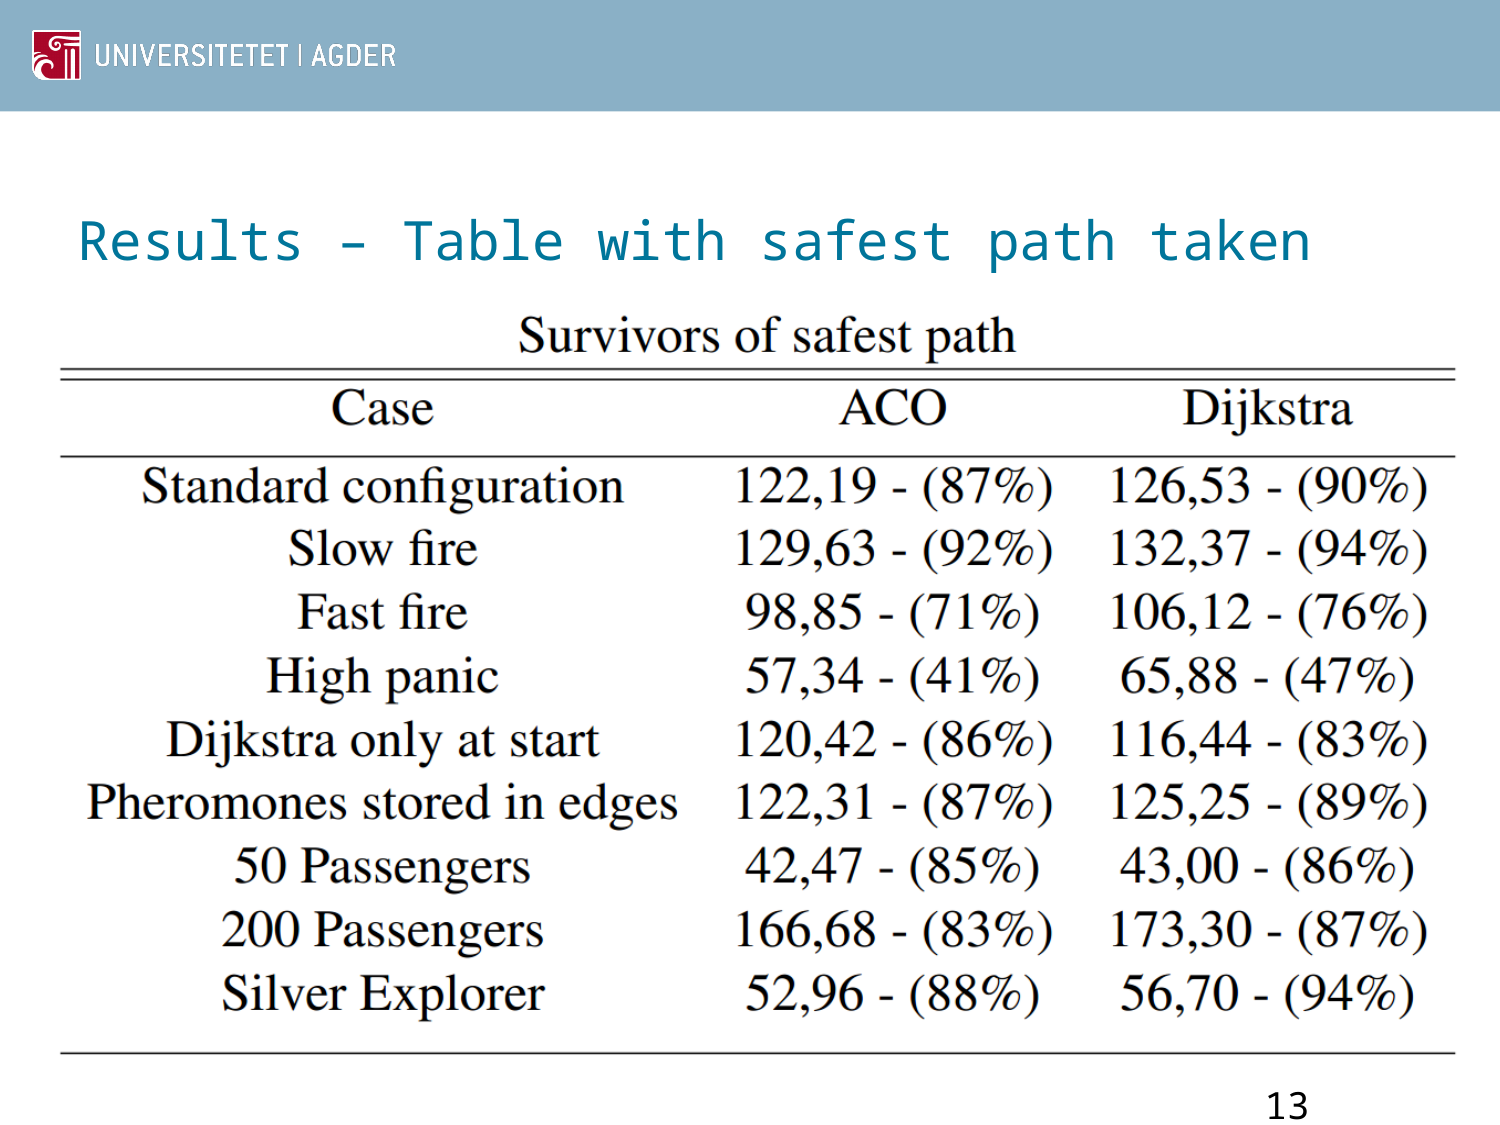

# Results – Table with safest path taken
13